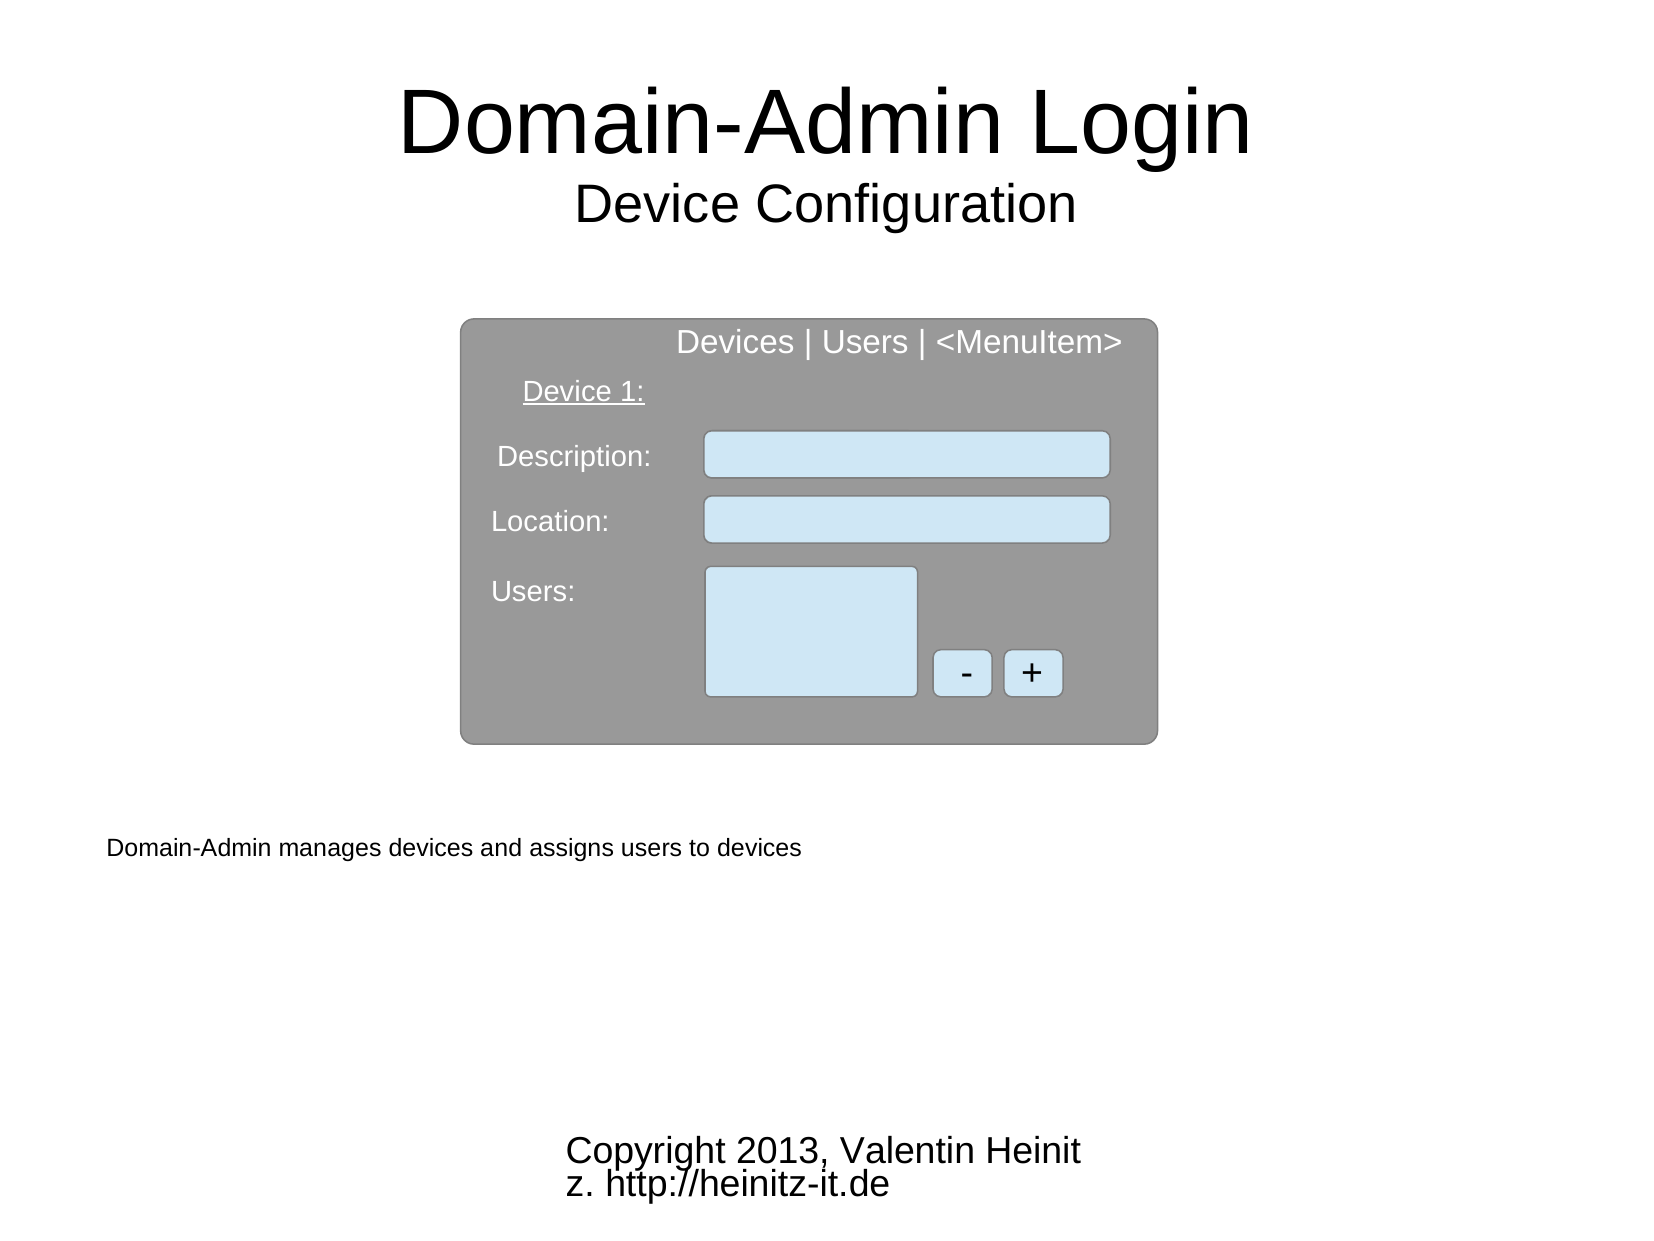

# Domain-Admin Login Device Configuration
Devices | Users | <MenuItem>
Device 1:
Description:
Location:
Users:
 -
+
Domain-Admin manages devices and assigns users to devices
Copyright 2013, Valentin Heinitz. http://heinitz-it.de